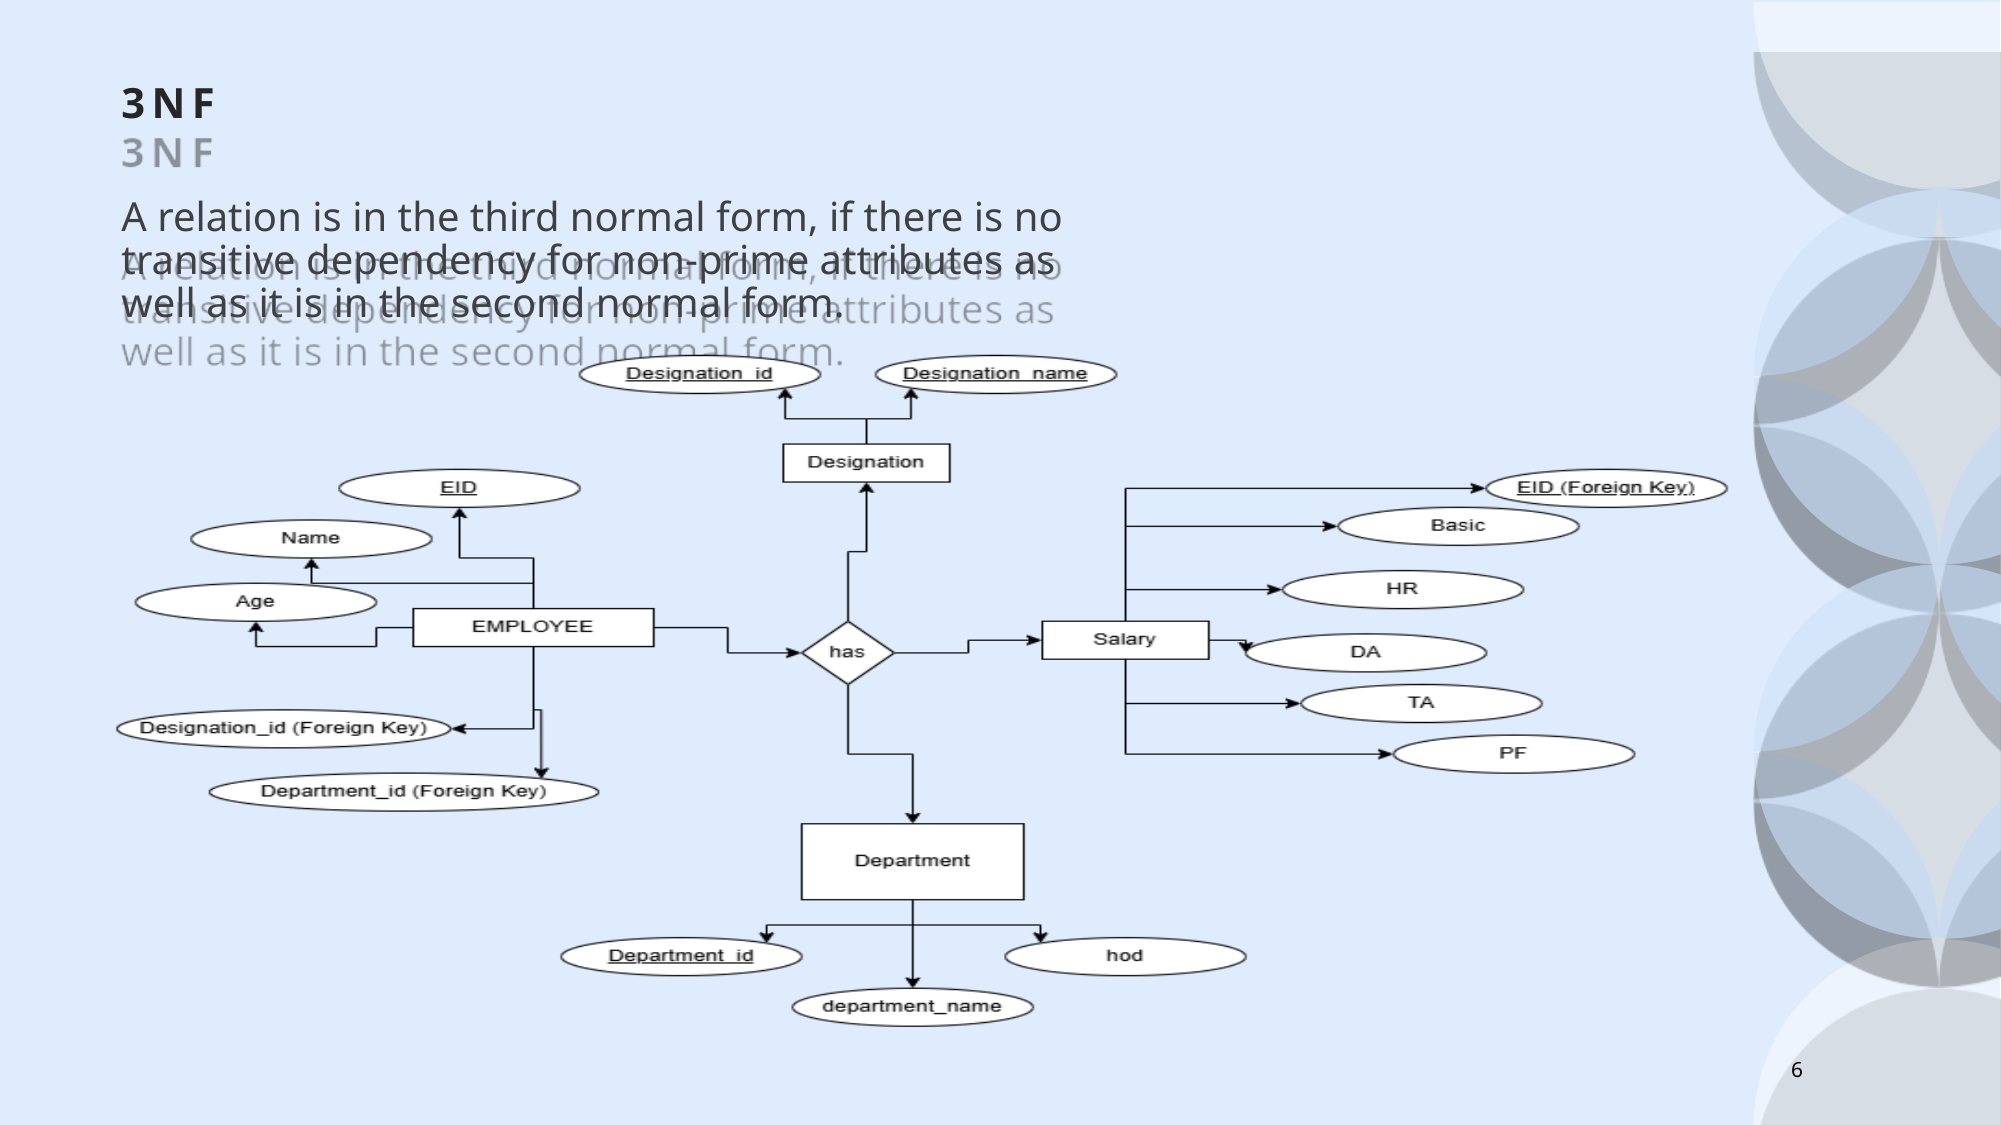

# 3NF
A relation is in the third normal form, if there is no transitive dependency for non-prime attributes as well as it is in the second normal form.